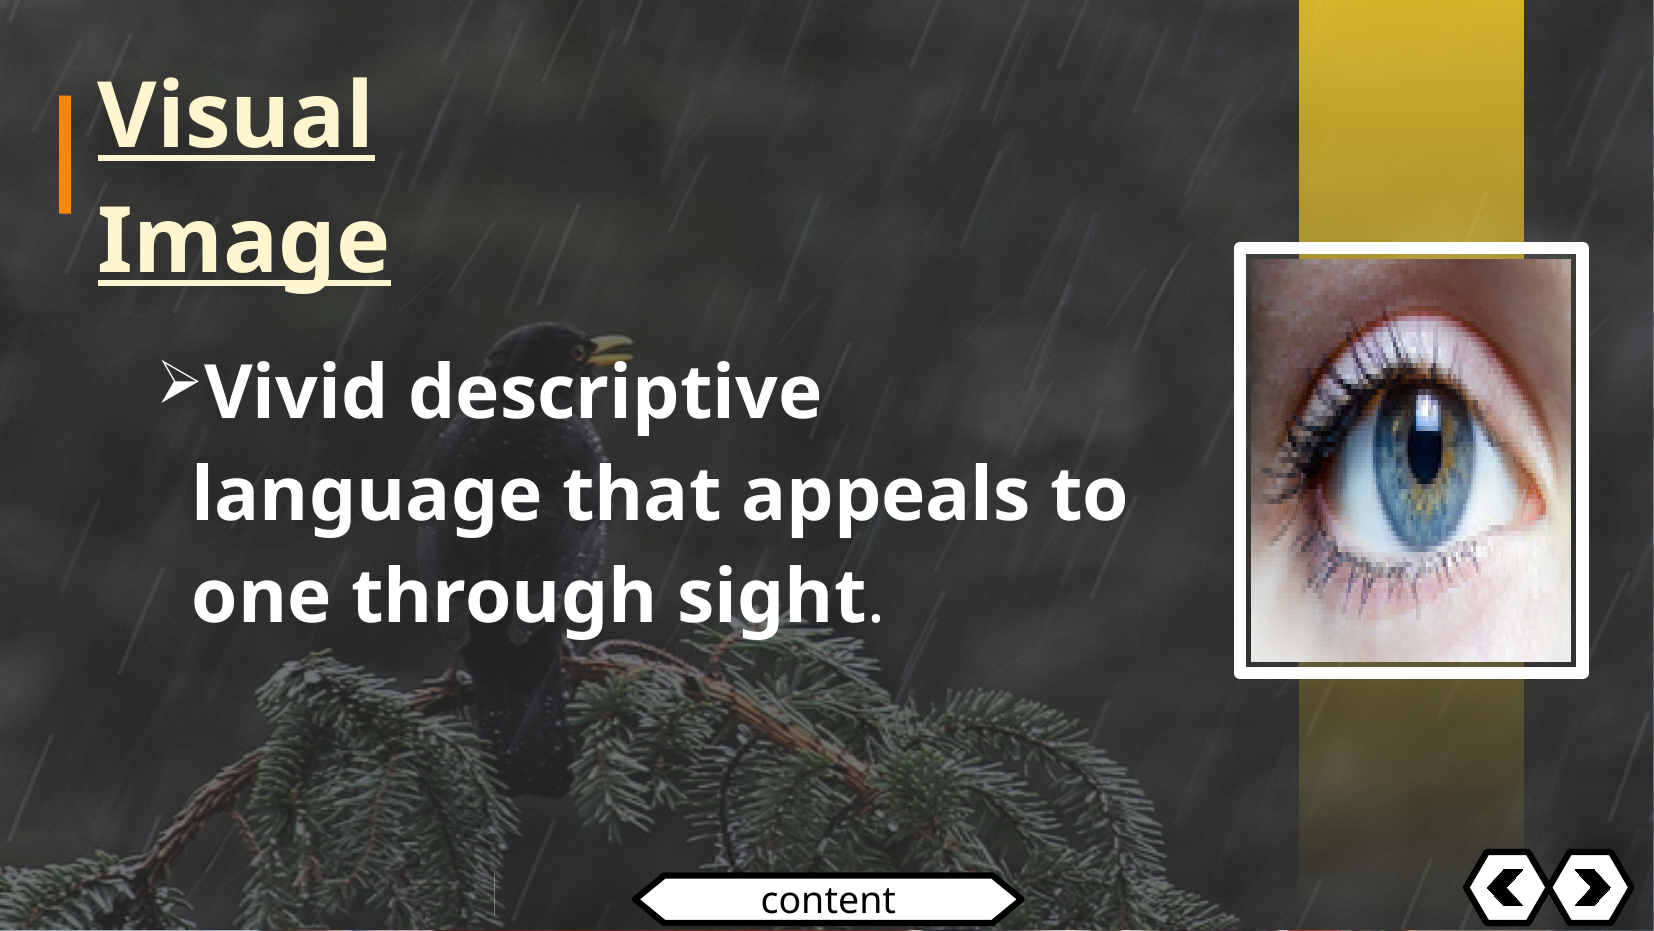

Visual Image
Vivid descriptive language that appeals to one through sight.
Poetic divices
content